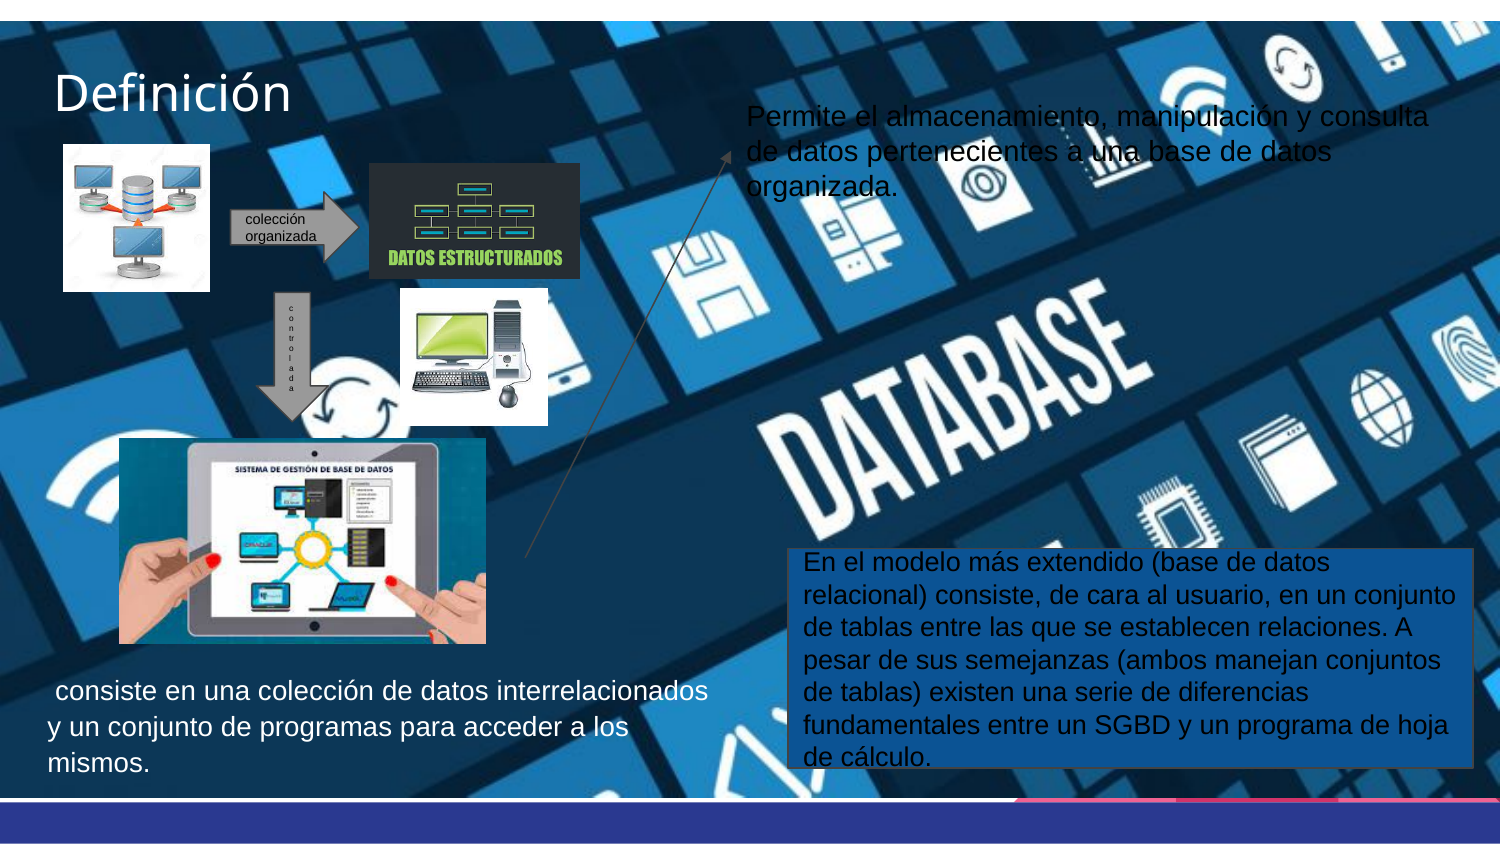

# Definición
Permite el almacenamiento, manipulación y consulta de datos pertenecientes a una base de datos organizada.
colección organizada
controlada
En el modelo más extendido (base de datos relacional) consiste, de cara al usuario, en un conjunto de tablas entre las que se establecen relaciones. A pesar de sus semejanzas (ambos manejan conjuntos de tablas) existen una serie de diferencias fundamentales entre un SGBD y un programa de hoja de cálculo.
 consiste en una colección de datos interrelacionados y un conjunto de programas para acceder a los mismos.